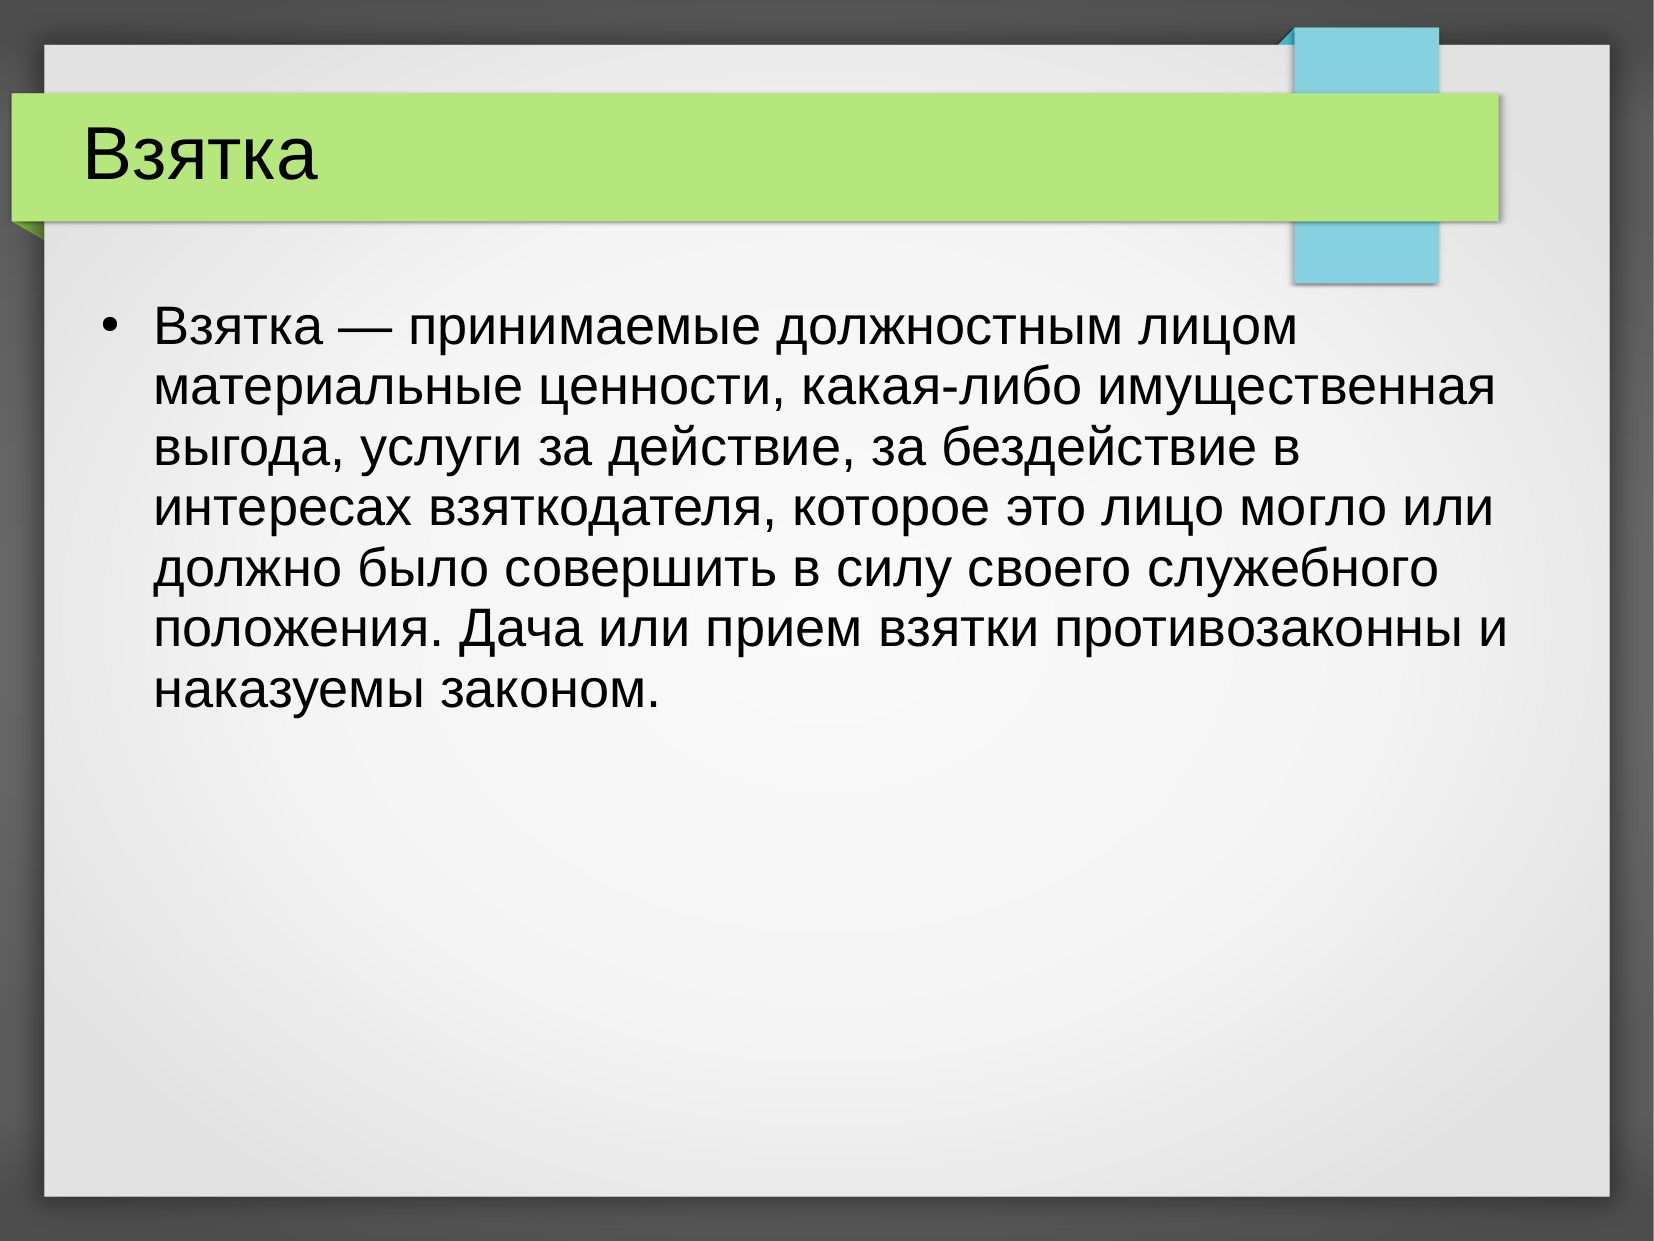

# Взятка
Взятка — принимаемые должностным лицом материальные ценности, какая-либо имущественная выгода, услуги за действие, за бездействие в интересах взяткодателя, которое это лицо могло или должно было совершить в силу своего служебного положения. Дача или прием взятки противозаконны и наказуемы законом.